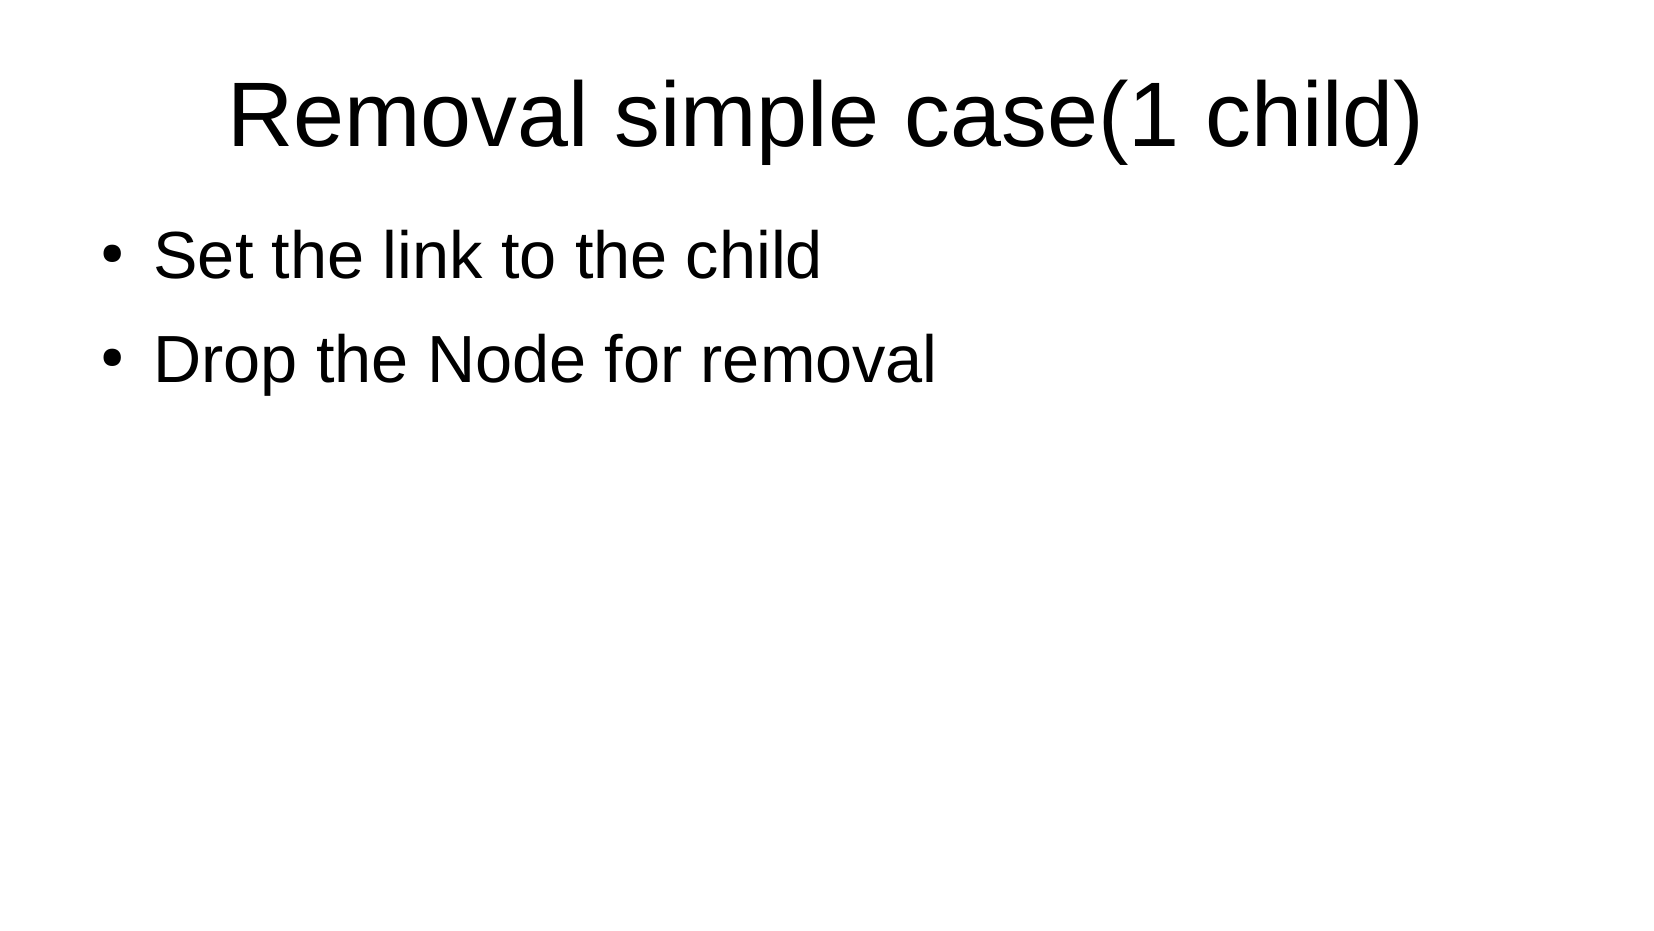

# Removal simple case(1 child)
Set the link to the child
Drop the Node for removal